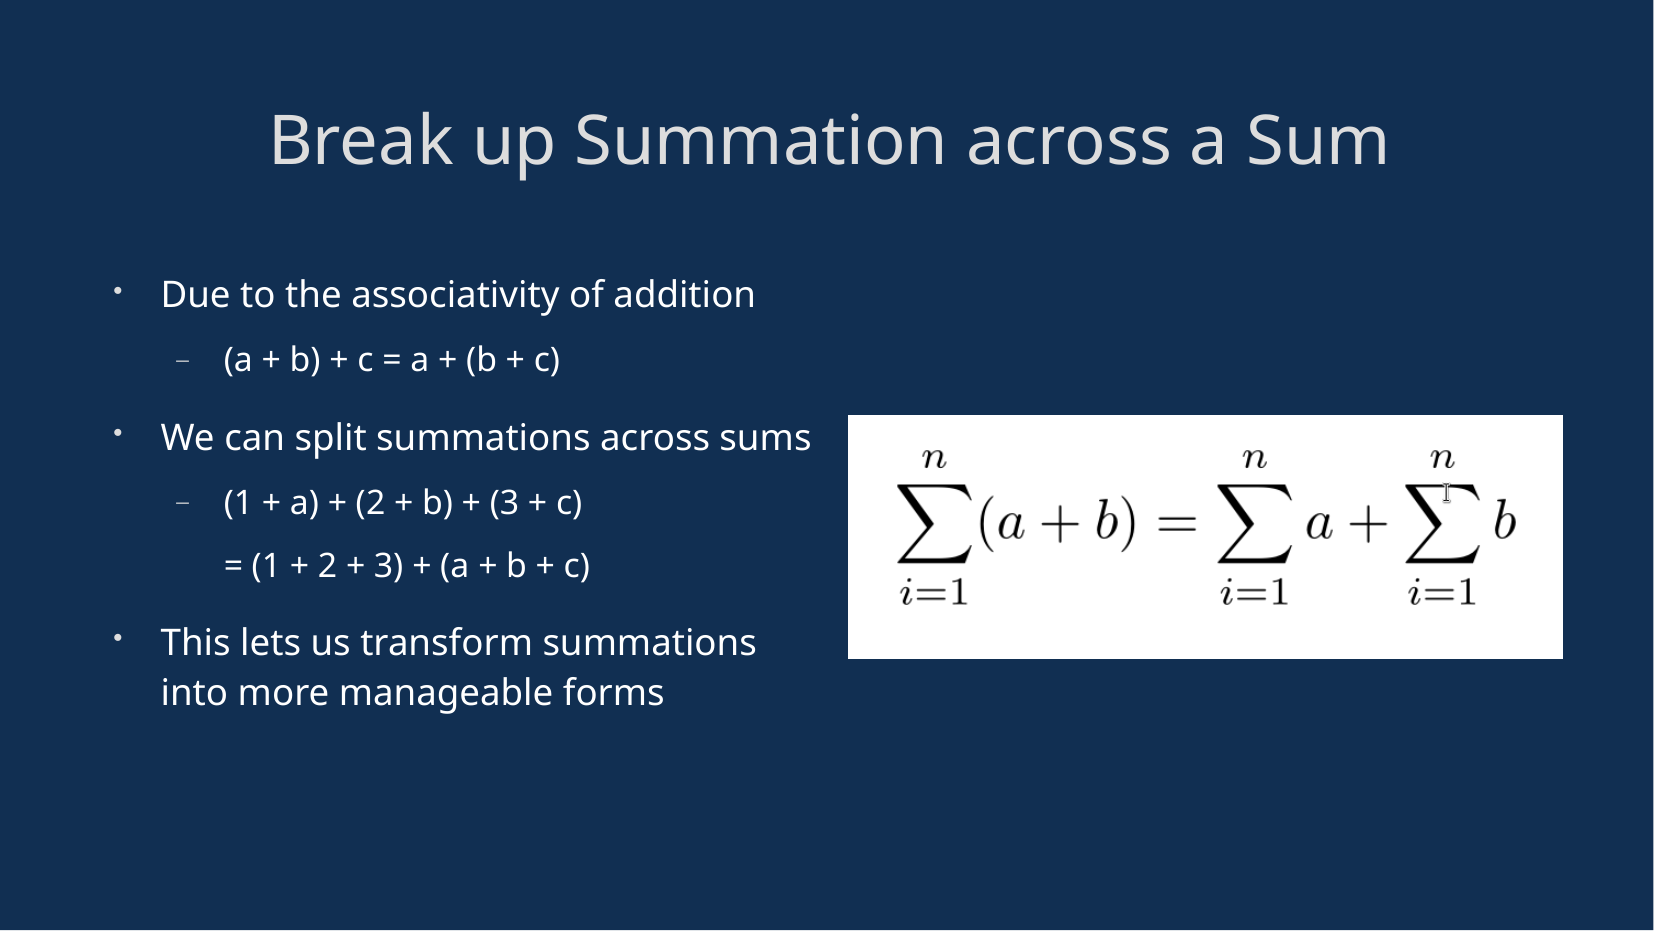

# Break up Summation across a Sum
Due to the associativity of addition
(a + b) + c = a + (b + c)
We can split summations across sums
(1 + a) + (2 + b) + (3 + c)
= (1 + 2 + 3) + (a + b + c)
This lets us transform summations into more manageable forms